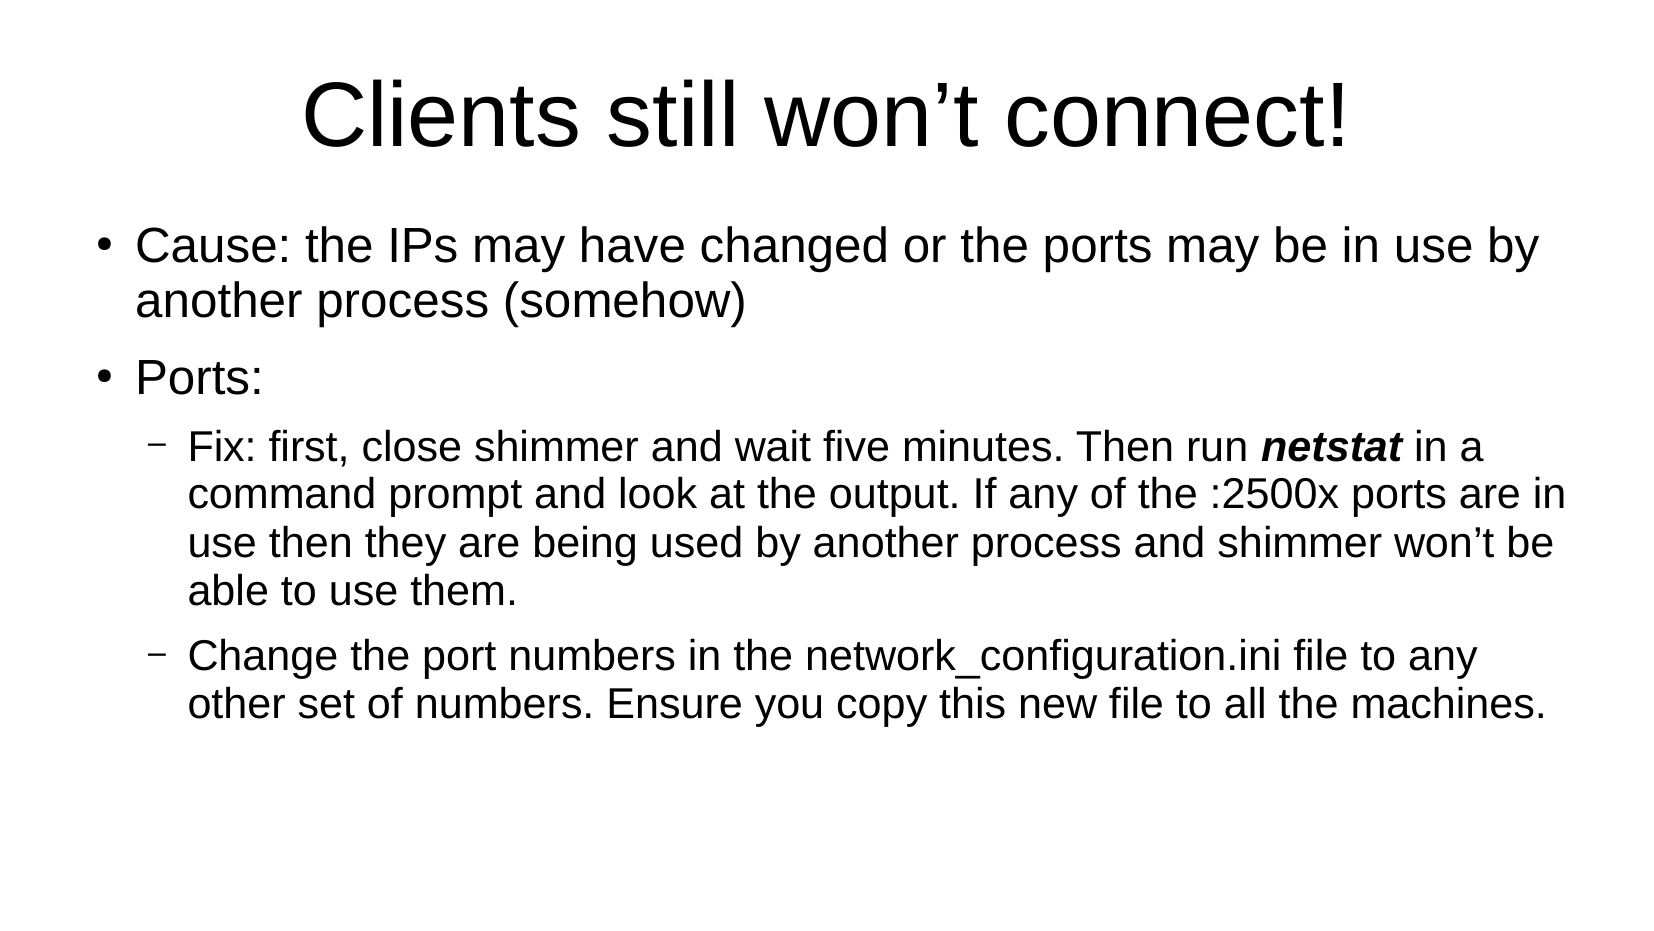

# Clients still won’t connect!
Cause: the IPs may have changed or the ports may be in use by another process (somehow)
Ports:
Fix: first, close shimmer and wait five minutes. Then run netstat in a command prompt and look at the output. If any of the :2500x ports are in use then they are being used by another process and shimmer won’t be able to use them.
Change the port numbers in the network_configuration.ini file to any other set of numbers. Ensure you copy this new file to all the machines.